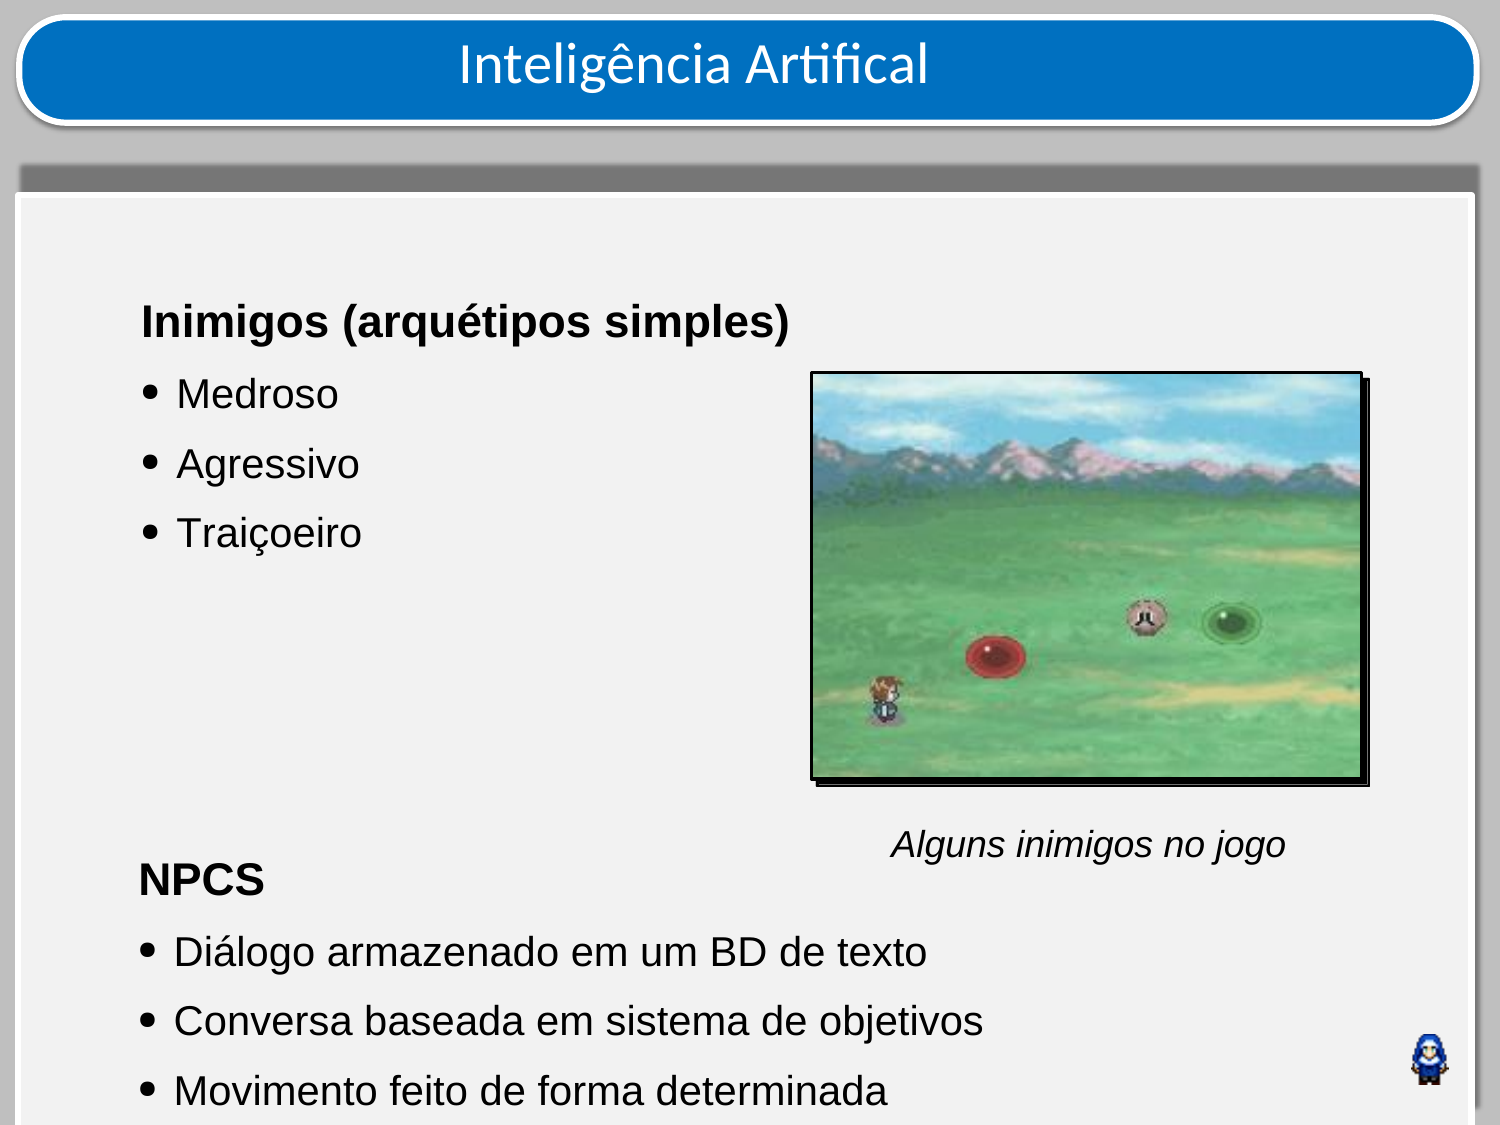

Inteligência Artifical
Inimigos (arquétipos simples)
Medroso
Agressivo
Traiçoeiro
Alguns inimigos no jogo
NPCS
Diálogo armazenado em um BD de texto
Conversa baseada em sistema de objetivos
Movimento feito de forma determinada